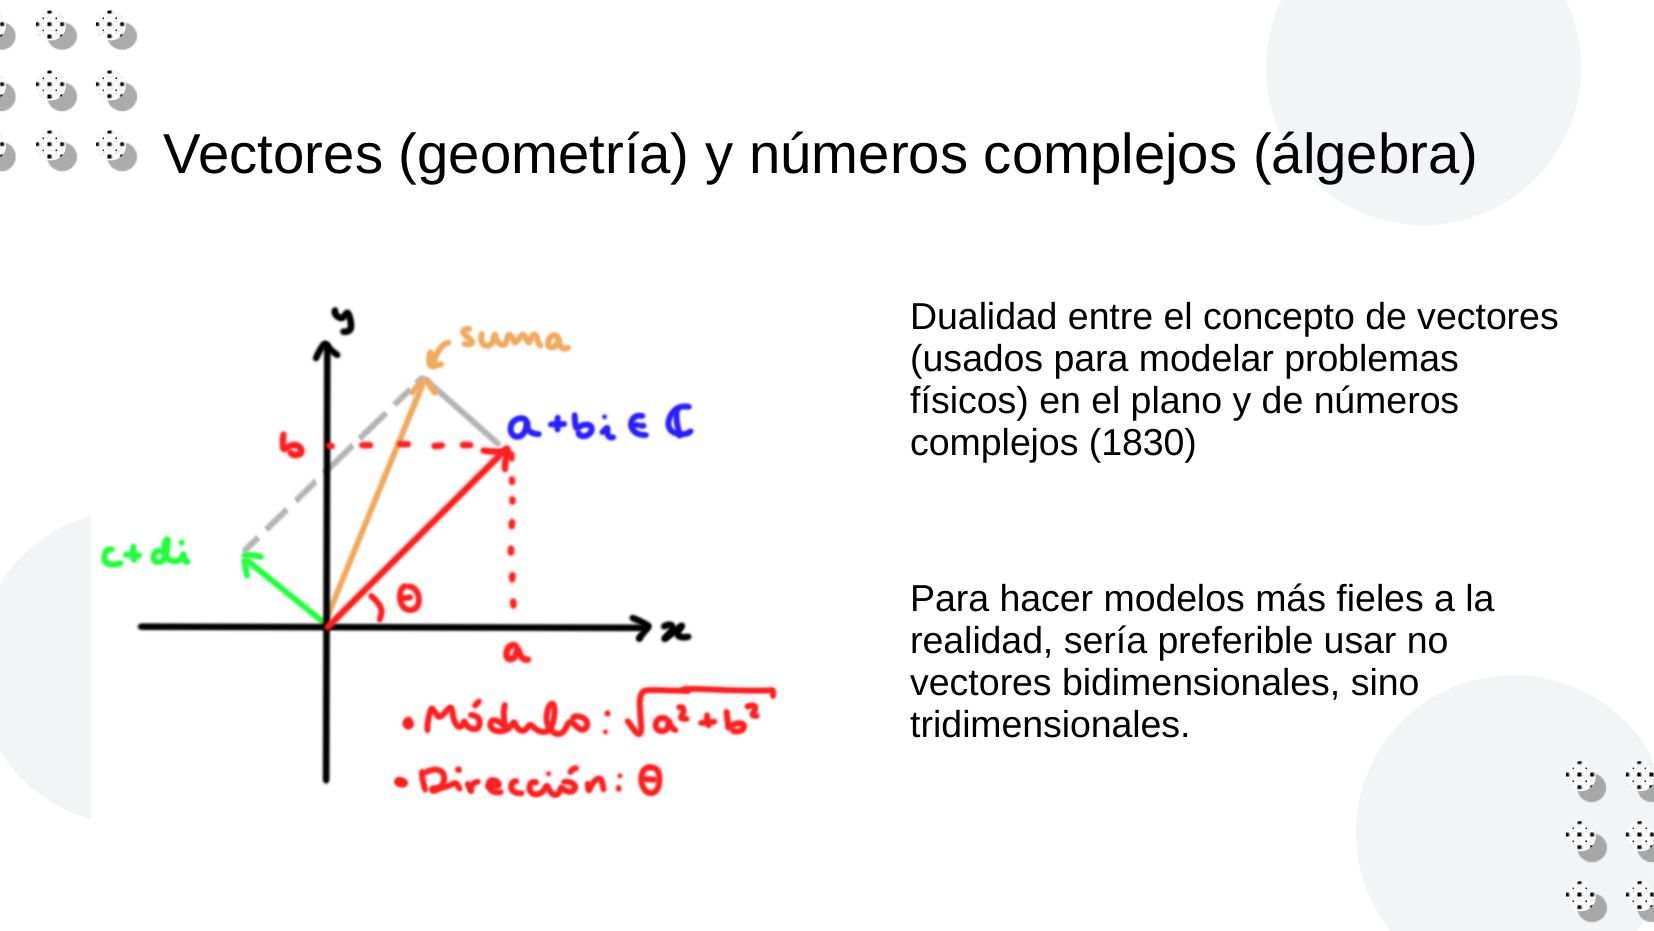

# Vectores (geometría) y números complejos (álgebra)
Dualidad entre el concepto de vectores (usados para modelar problemas físicos) en el plano y de números complejos (1830)
Para hacer modelos más fieles a la realidad, sería preferible usar no vectores bidimensionales, sino tridimensionales.